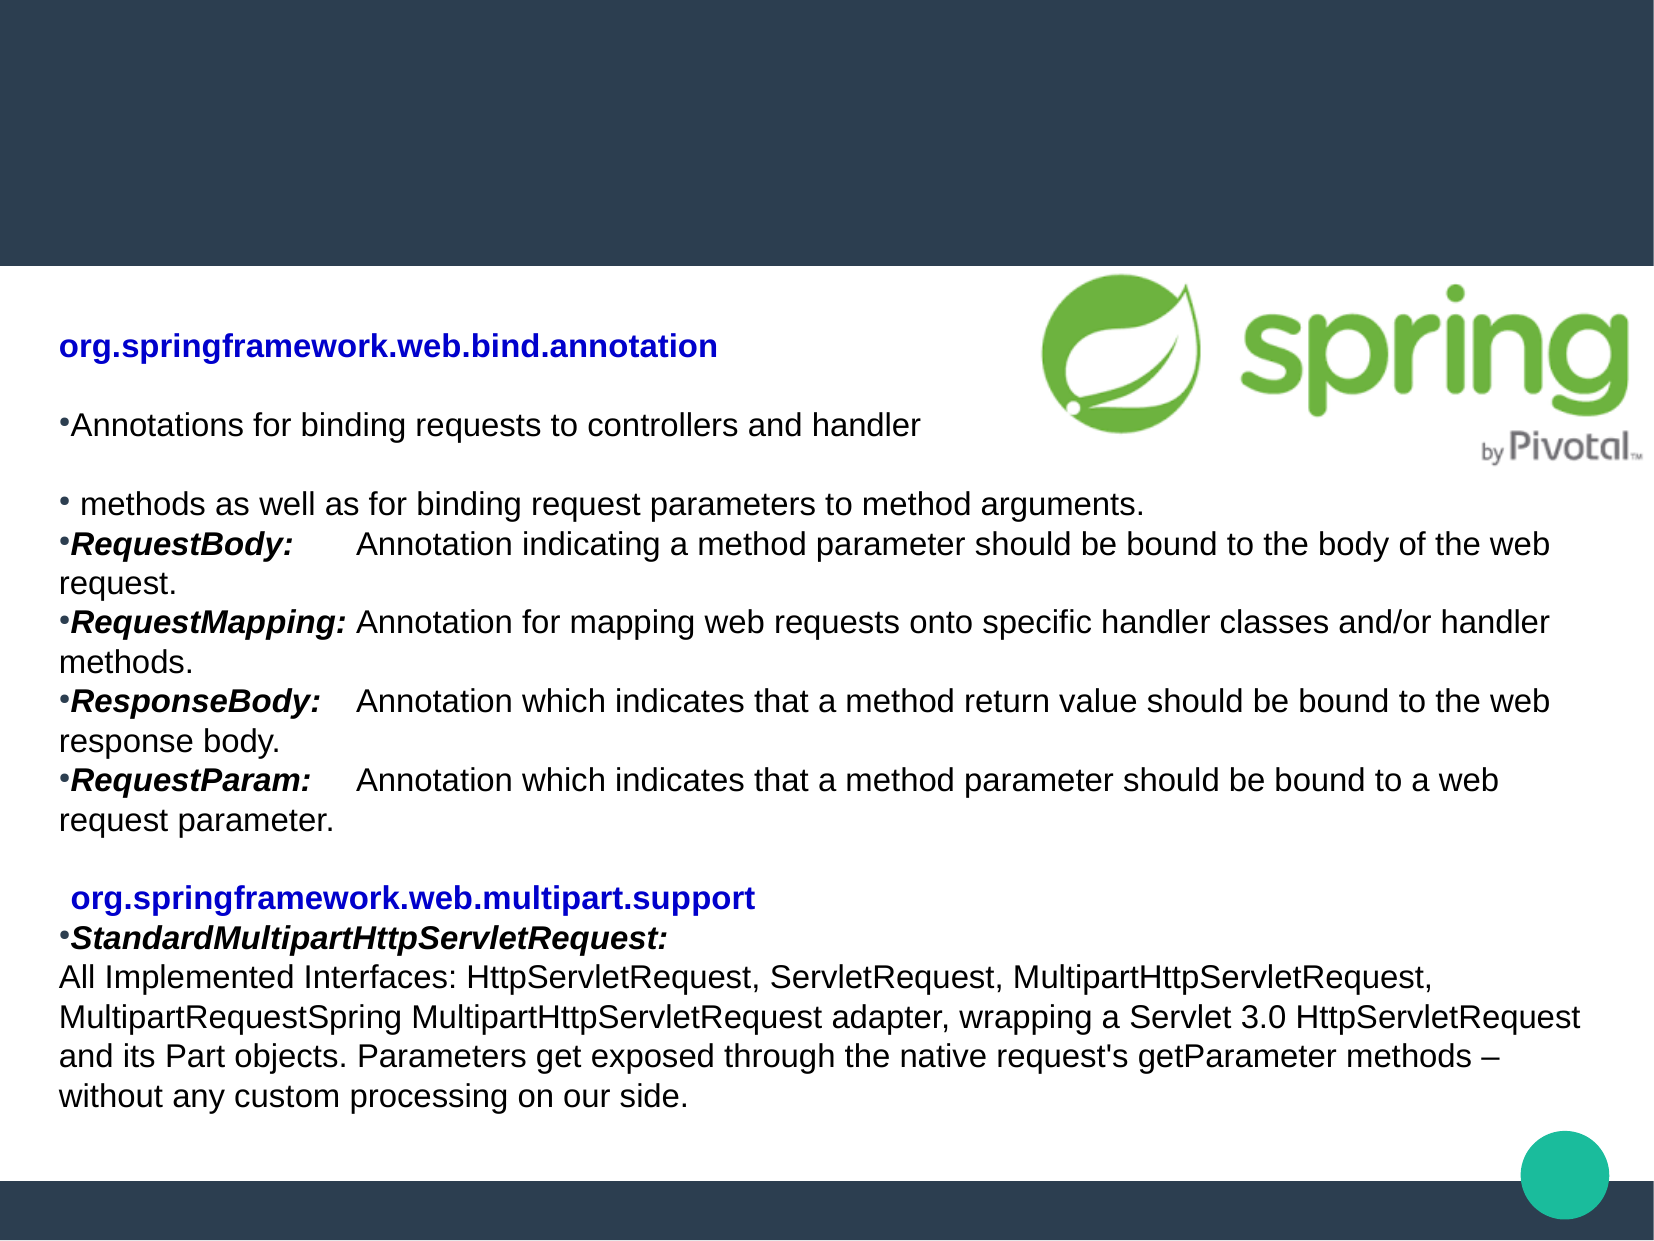

# org.springframework.web.bind.annotation
Annotations for binding requests to controllers and handler
 methods as well as for binding request parameters to method arguments.
RequestBody: 	Annotation indicating a method parameter should be bound to the body of the web
request.
RequestMapping:	Annotation for mapping web requests onto specific handler classes and/or handler
methods.
ResponseBody:	Annotation which indicates that a method return value should be bound to the web
response body.
RequestParam:	Annotation which indicates that a method parameter should be bound to a web
request parameter.
org.springframework.web.multipart.support
StandardMultipartHttpServletRequest:
All Implemented Interfaces: HttpServletRequest, ServletRequest, MultipartHttpServletRequest,
MultipartRequestSpring MultipartHttpServletRequest adapter, wrapping a Servlet 3.0 HttpServletRequest
and its Part objects. Parameters get exposed through the native request's getParameter methods –
without any custom processing on our side.